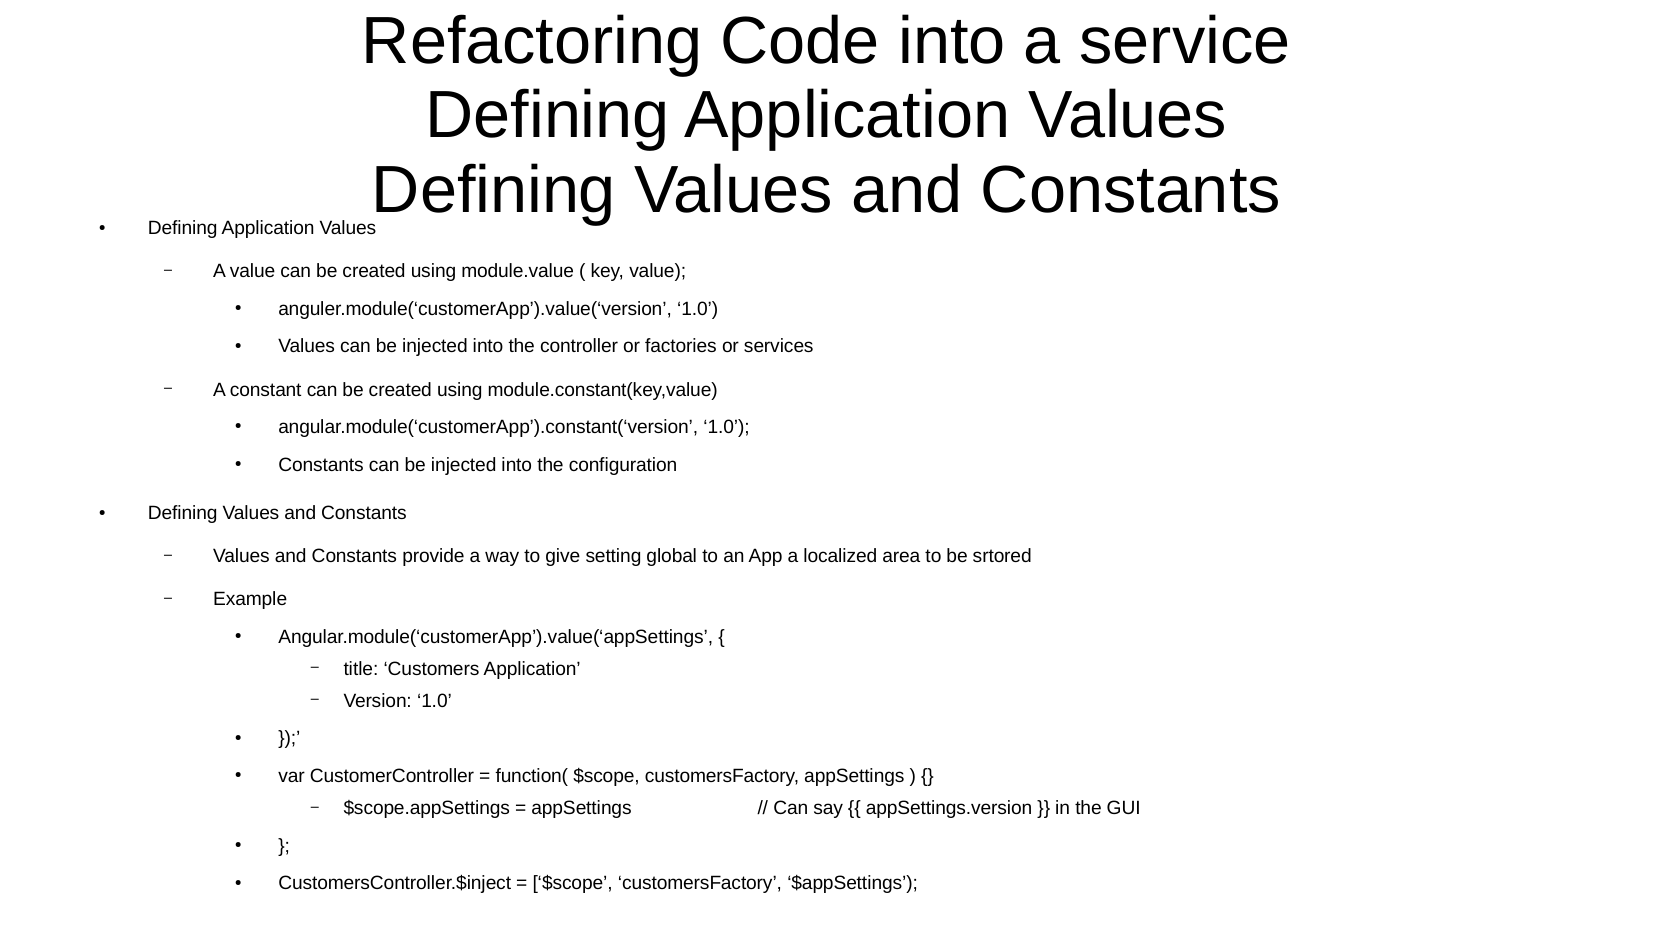

# Refactoring Code into a service Defining Application Values Defining Values and Constants
Defining Application Values
A value can be created using module.value ( key, value);
anguler.module(‘customerApp’).value(‘version’, ‘1.0’)
Values can be injected into the controller or factories or services
A constant can be created using module.constant(key,value)
angular.module(‘customerApp’).constant(‘version’, ‘1.0’);
Constants can be injected into the configuration
Defining Values and Constants
Values and Constants provide a way to give setting global to an App a localized area to be srtored
Example
Angular.module(‘customerApp’).value(‘appSettings’, {
title: ‘Customers Application’
Version: ‘1.0’
});’
var CustomerController = function( $scope, customersFactory, appSettings ) {}
$scope.appSettings = appSettings						// Can say {{ appSettings.version }} in the GUI
};
CustomersController.$inject = [‘$scope’, ‘customersFactory’, ‘$appSettings’);